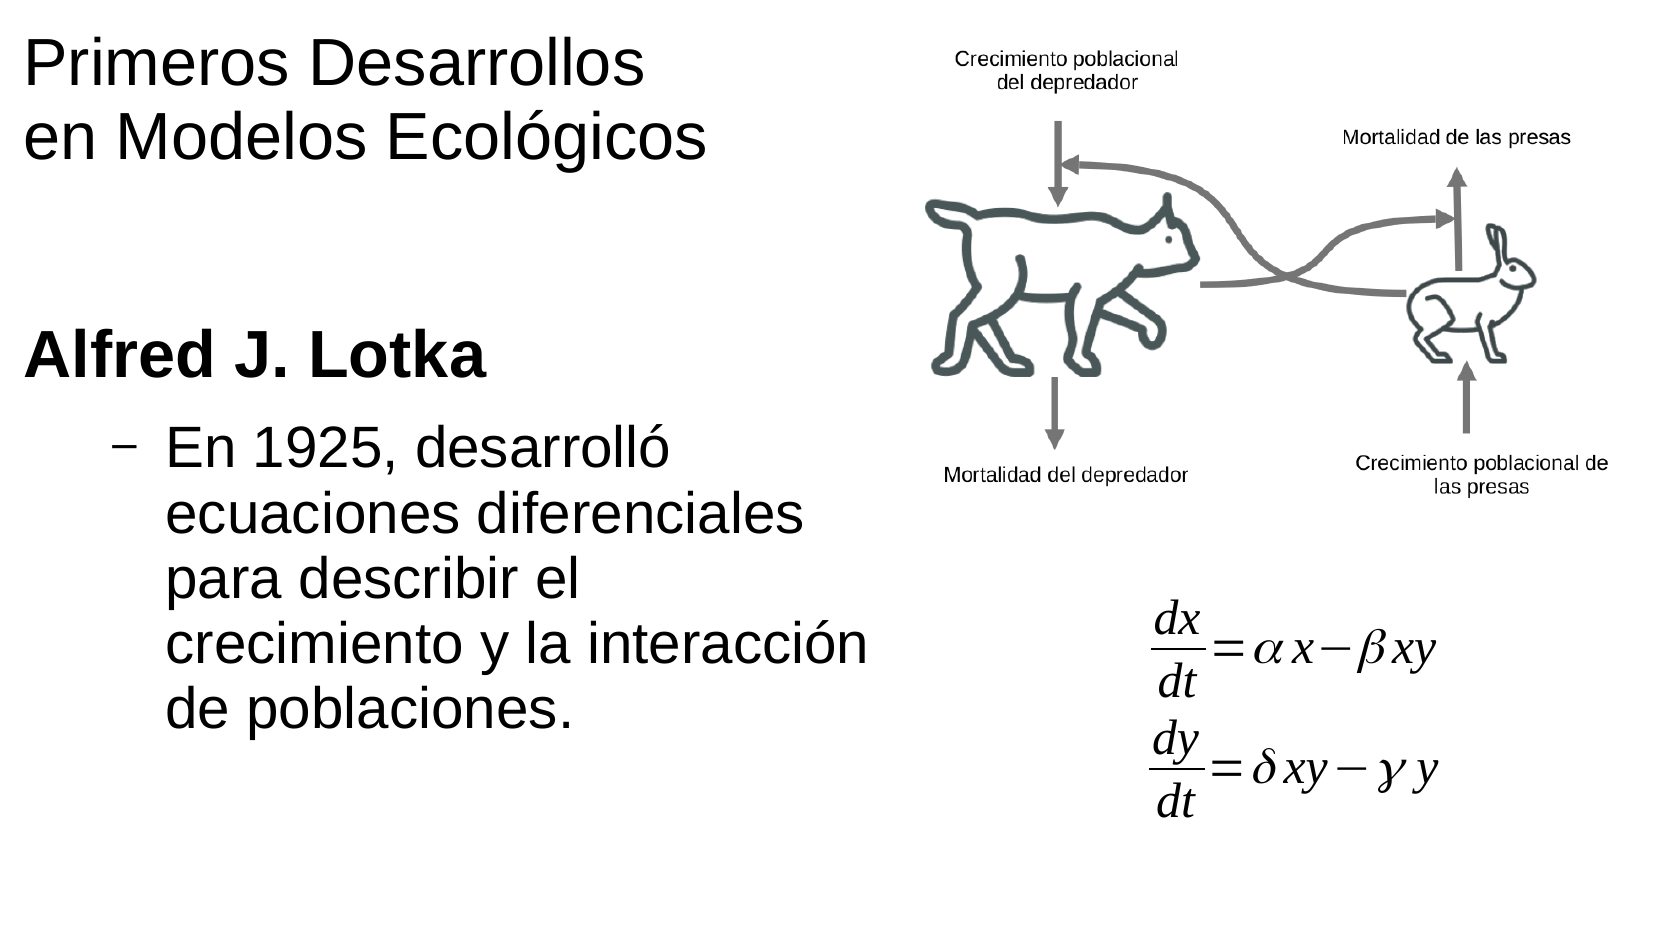

# Primeros Desarrollos en Modelos Ecológicos
Alfred J. Lotka
En 1925, desarrolló ecuaciones diferenciales para describir el crecimiento y la interacción de poblaciones.